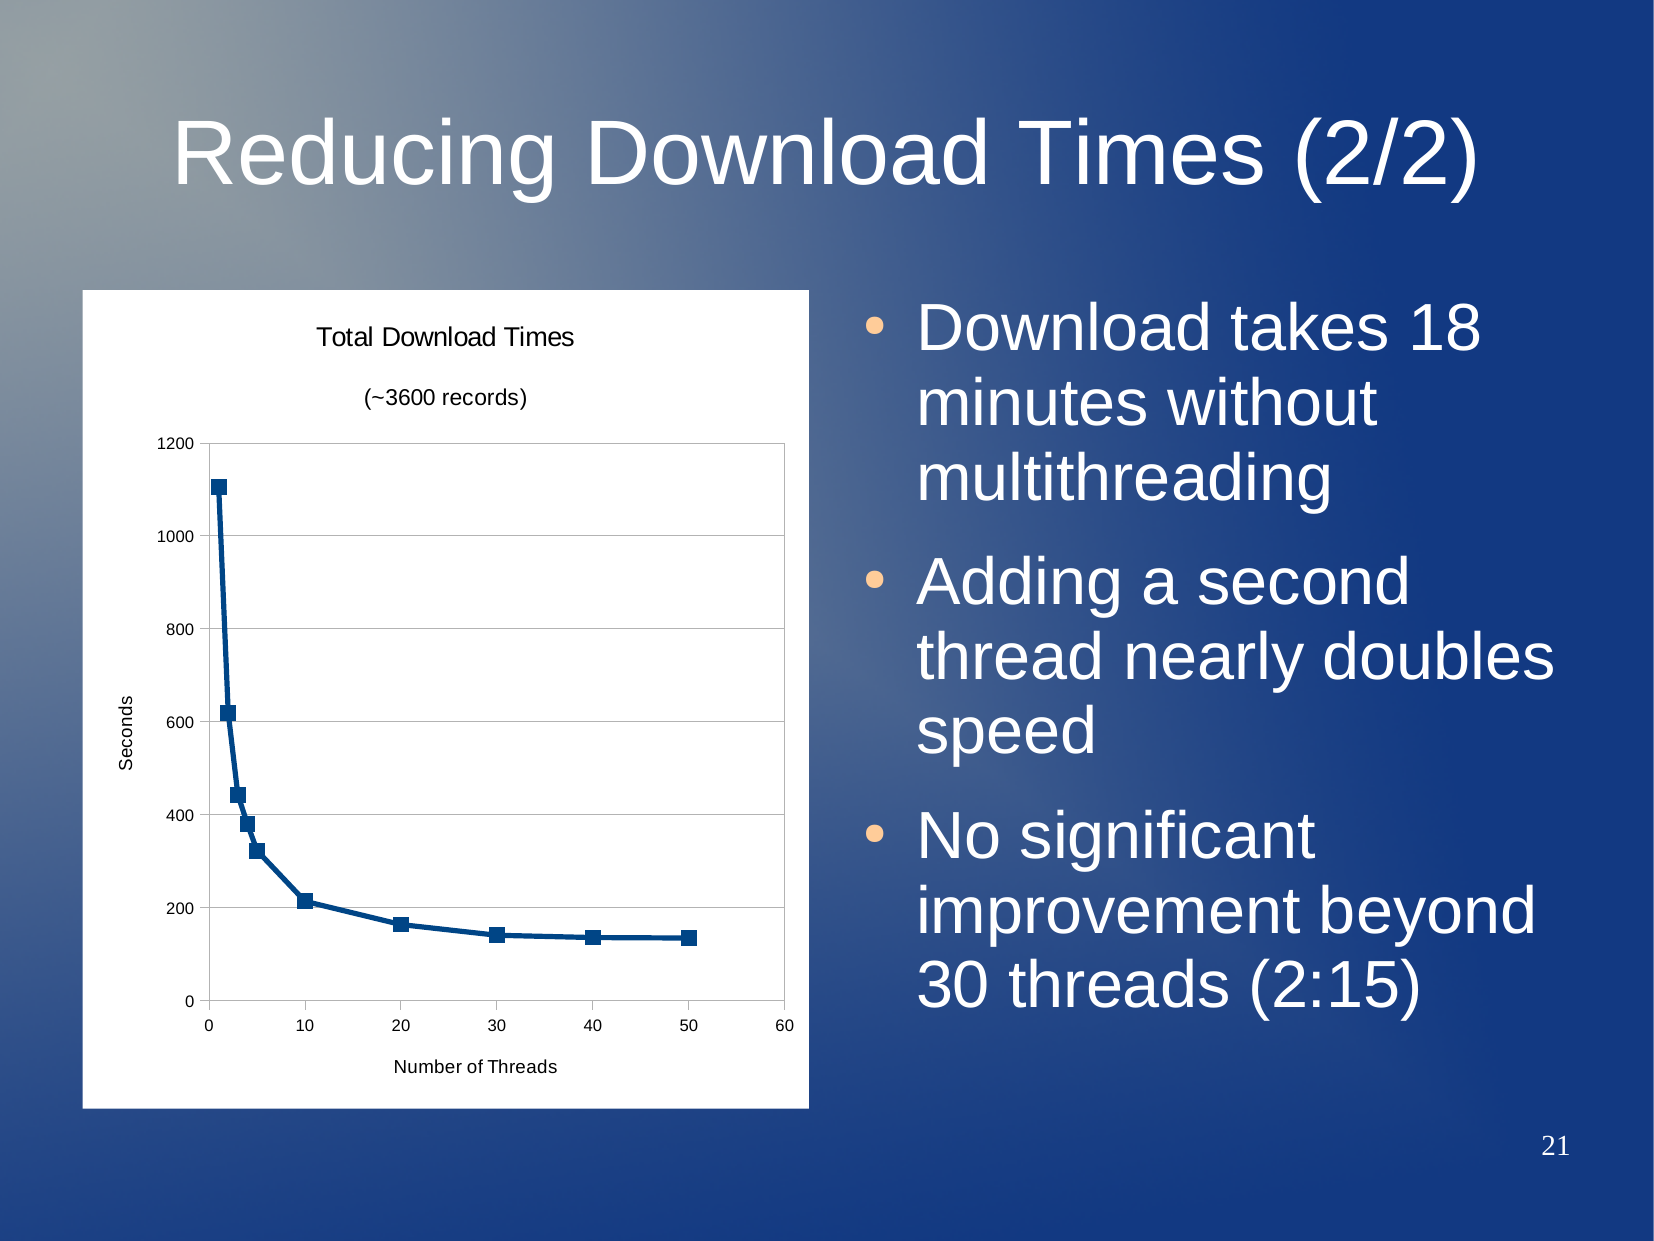

# Reducing Download Times (2/2)
### Chart: Total Download Times
(~3600 records)
| Category | Column C |
|---|---|Download takes 18 minutes without multithreading
Adding a second thread nearly doubles speed
No significant improvement beyond 30 threads (2:15)
21